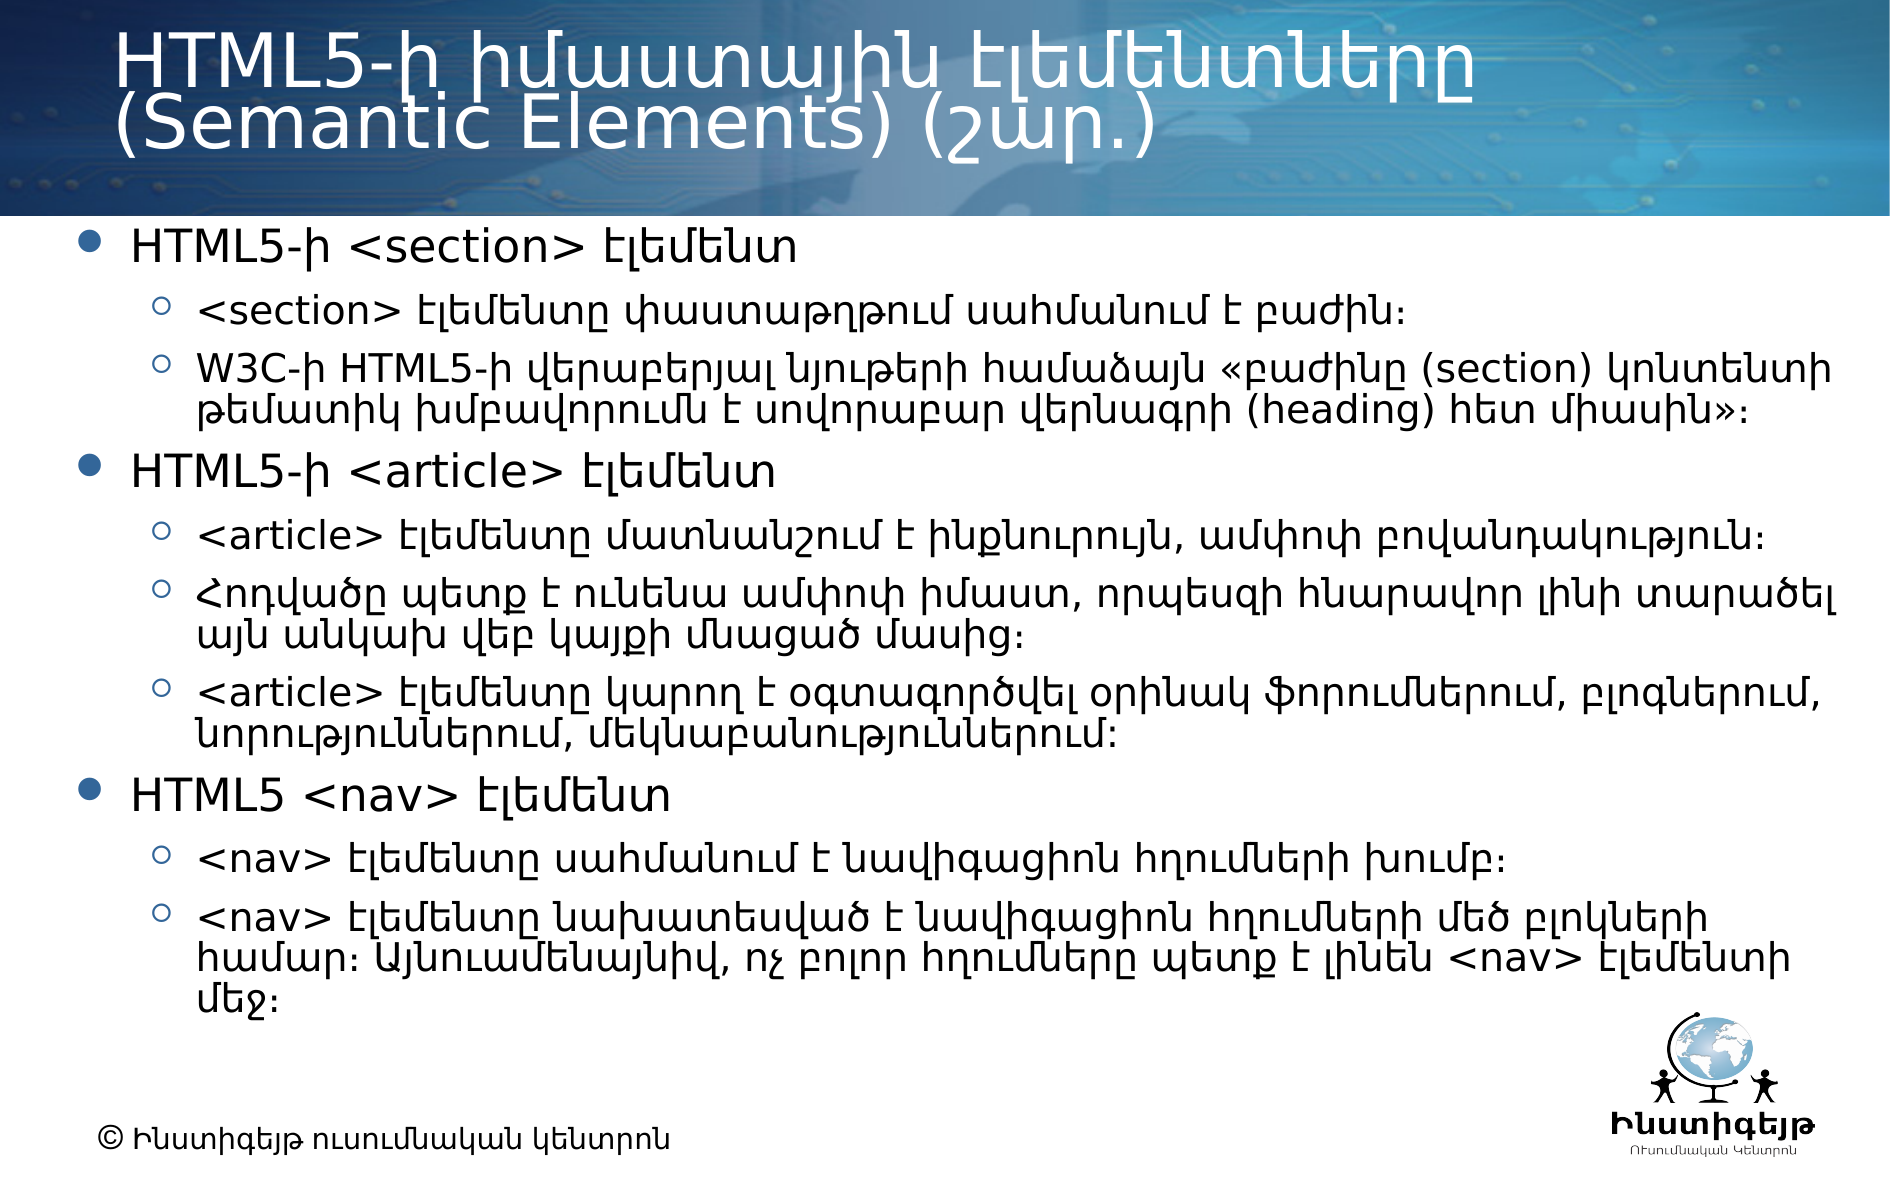

HTML5-ի իմաստային էլեմենտները
(Semantic Elements) (շար.)
# HTML5-ի <section> էլեմենտ
<section> էլեմենտը փաստաթղթում սահմանում է բաժին։
W3C-ի HTML5-ի վերաբերյալ նյութերի համաձայն «բաժինը (section) կոնտենտի թեմատիկ խմբավորումն է սովորաբար վերնագրի (heading) հետ միասին»։
HTML5-ի <article> էլեմենտ
<article> էլեմենտը մատնանշում է ինքնուրույն, ամփոփ բովանդակություն։
Հոդվածը պետք է ունենա ամփոփ իմաստ, որպեսզի հնարավոր լինի տարածել այն անկախ վեբ կայքի մնացած մասից։
<article> էլեմենտը կարող է օգտագործվել օրինակ ֆորումներում, բլոգներում, նորություններում, մեկնաբանություններում:
HTML5 <nav> էլեմենտ
<nav> էլեմենտը սահմանում է նավիգացիոն հղումների խումբ։
<nav> էլեմենտը նախատեսված է նավիգացիոն հղումների մեծ բլոկների համար։ Այնուամենայնիվ, ոչ բոլոր հղումները պետք է լինեն <nav> էլեմենտի մեջ։